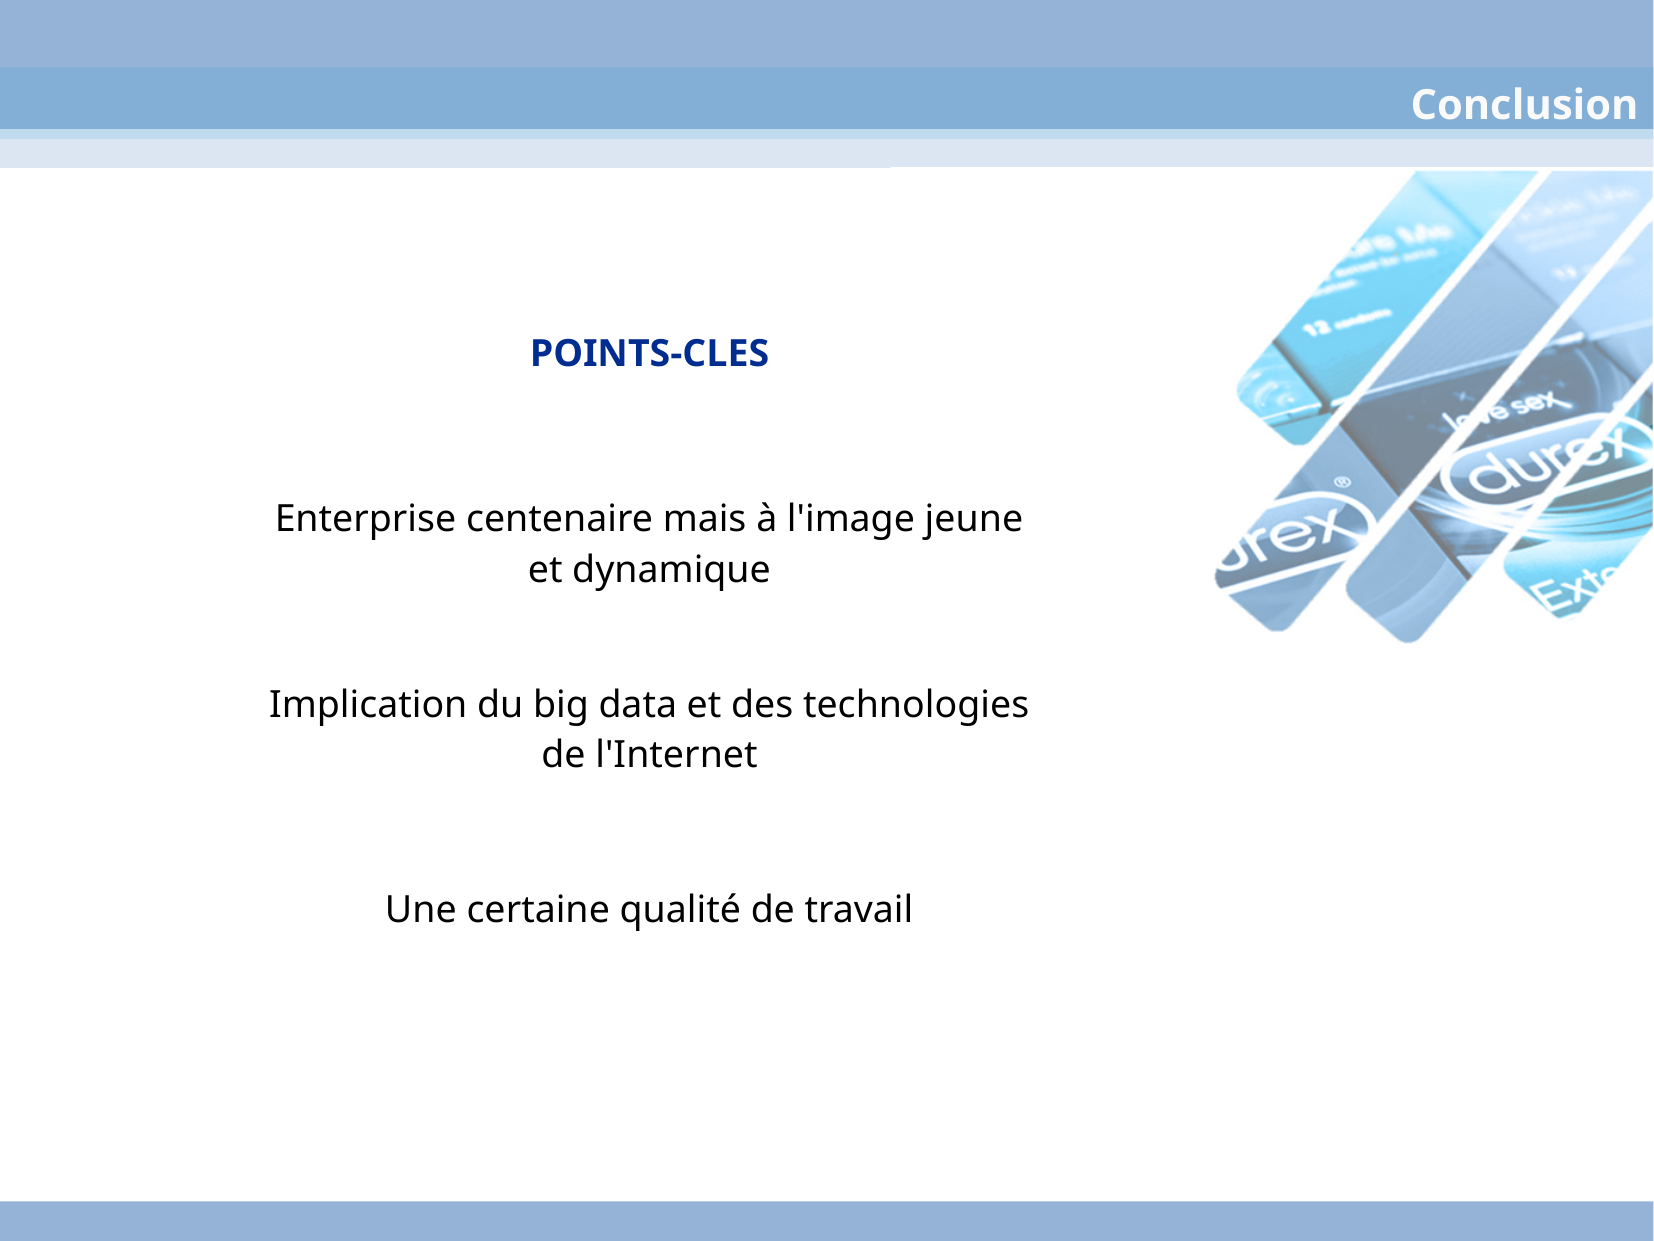

Conclusion
POINTS-CLES
Enterprise centenaire mais à l'image jeune et dynamique
Implication du big data et des technologies de l'Internet
Une certaine qualité de travail